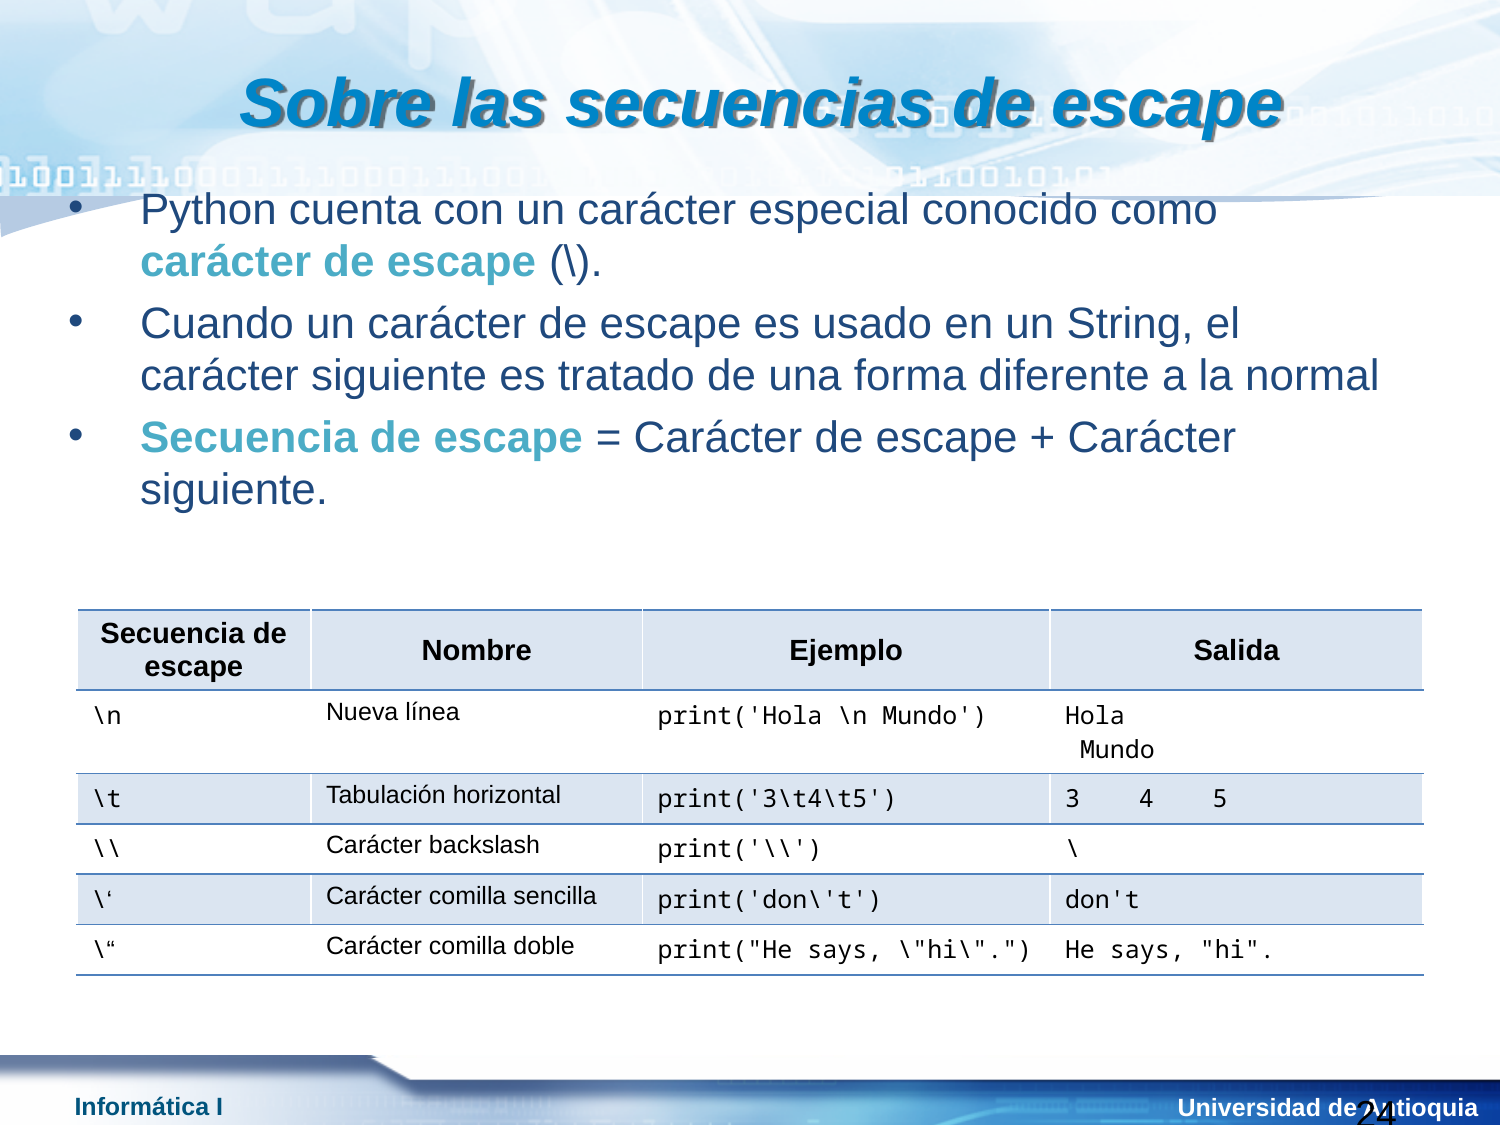

# Sobre las secuencias de escape
Python cuenta con un carácter especial conocido como carácter de escape (\).
Cuando un carácter de escape es usado en un String, el carácter siguiente es tratado de una forma diferente a la normal
Secuencia de escape = Carácter de escape + Carácter siguiente.
| Secuencia de escape | Nombre | Ejemplo | Salida |
| --- | --- | --- | --- |
| \n | Nueva línea | print('Hola \n Mundo') | Hola Mundo |
| \t | Tabulación horizontal | print('3\t4\t5') | 3 4 5 |
| \\ | Carácter backslash | print('\\') | \ |
| \‘ | Carácter comilla sencilla | print('don\'t') | don't |
| \“ | Carácter comilla doble | print("He says, \"hi\".") | He says, "hi". |